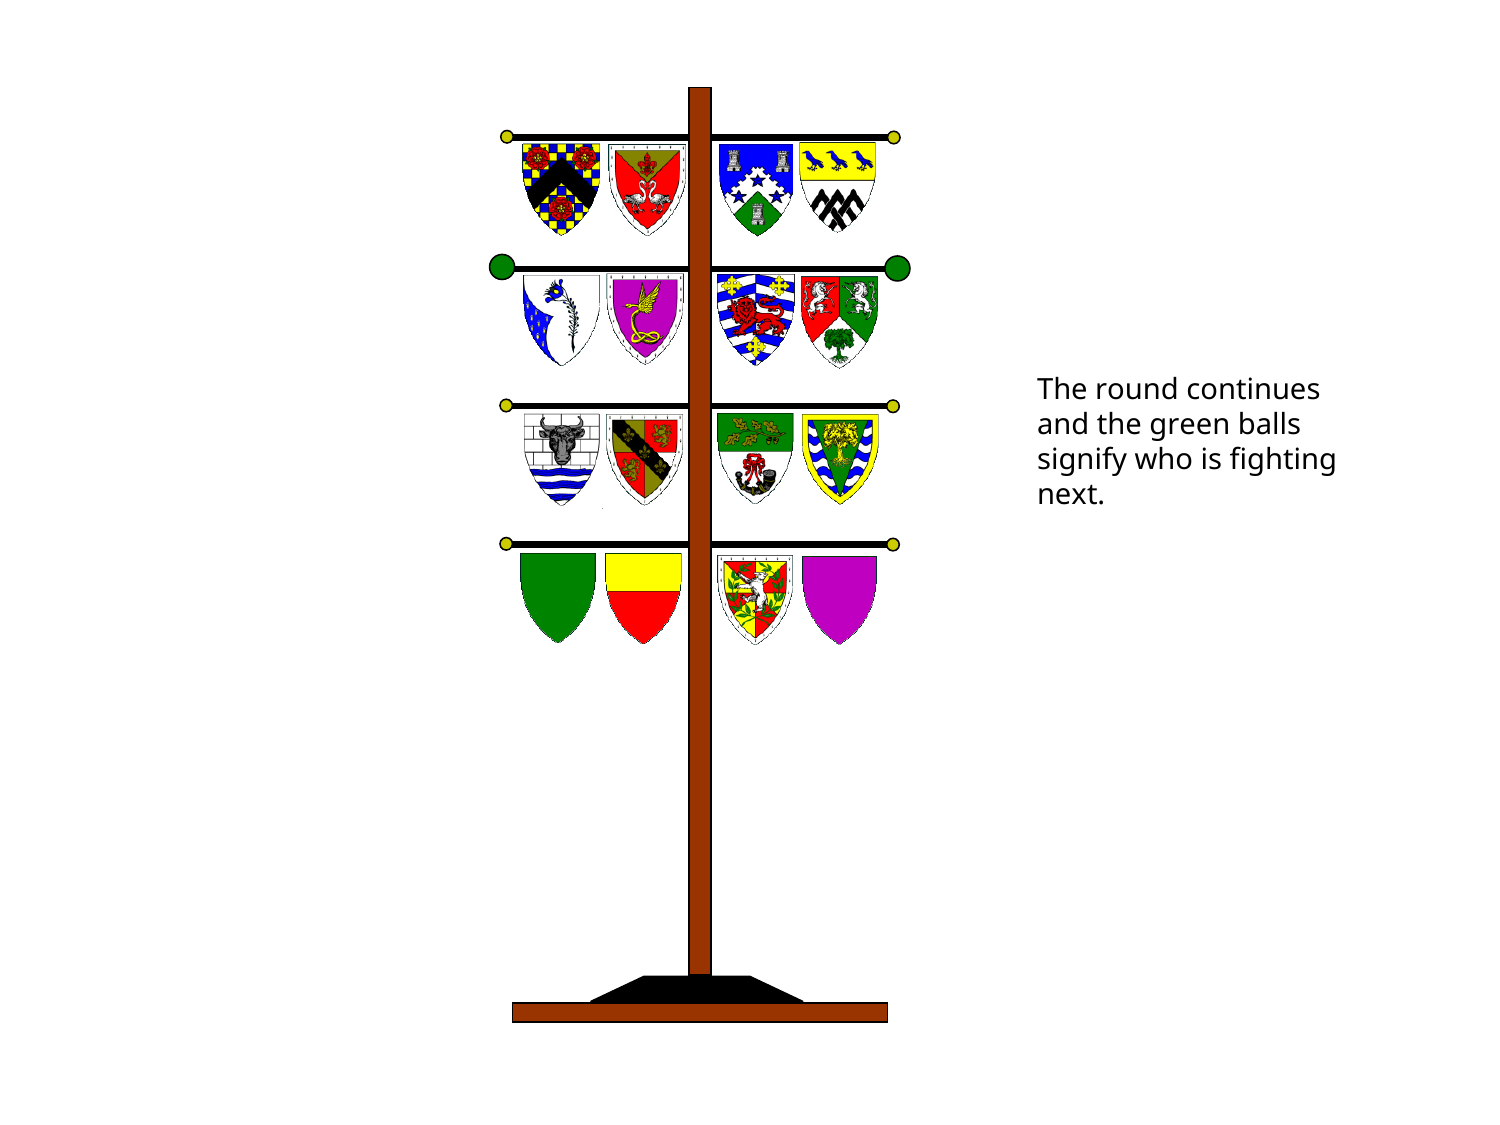

The round continues
and the green balls
signify who is fighting
next.